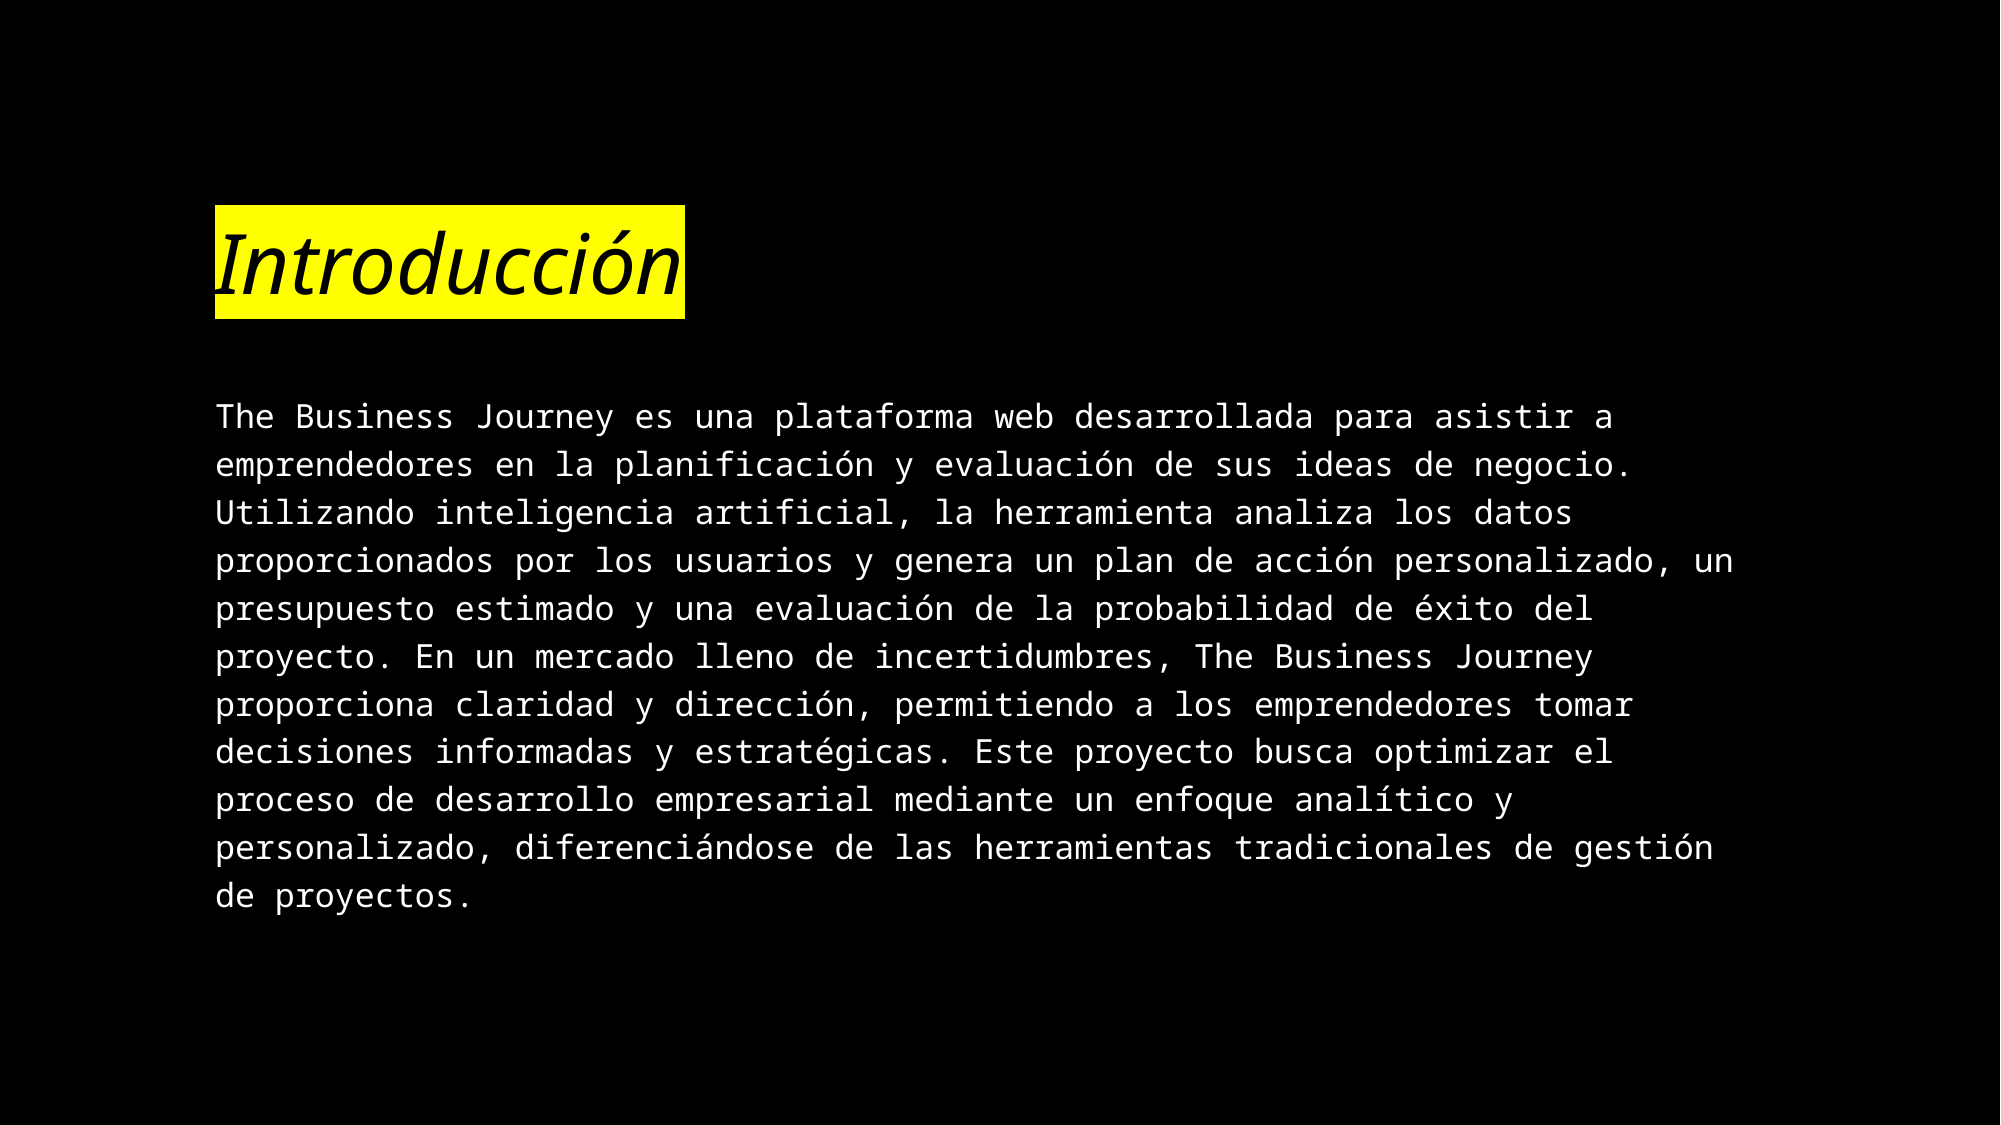

# Introducción
The Business Journey es una plataforma web desarrollada para asistir a emprendedores en la planificación y evaluación de sus ideas de negocio. Utilizando inteligencia artificial, la herramienta analiza los datos proporcionados por los usuarios y genera un plan de acción personalizado, un presupuesto estimado y una evaluación de la probabilidad de éxito del proyecto. En un mercado lleno de incertidumbres, The Business Journey proporciona claridad y dirección, permitiendo a los emprendedores tomar decisiones informadas y estratégicas. Este proyecto busca optimizar el proceso de desarrollo empresarial mediante un enfoque analítico y personalizado, diferenciándose de las herramientas tradicionales de gestión de proyectos.